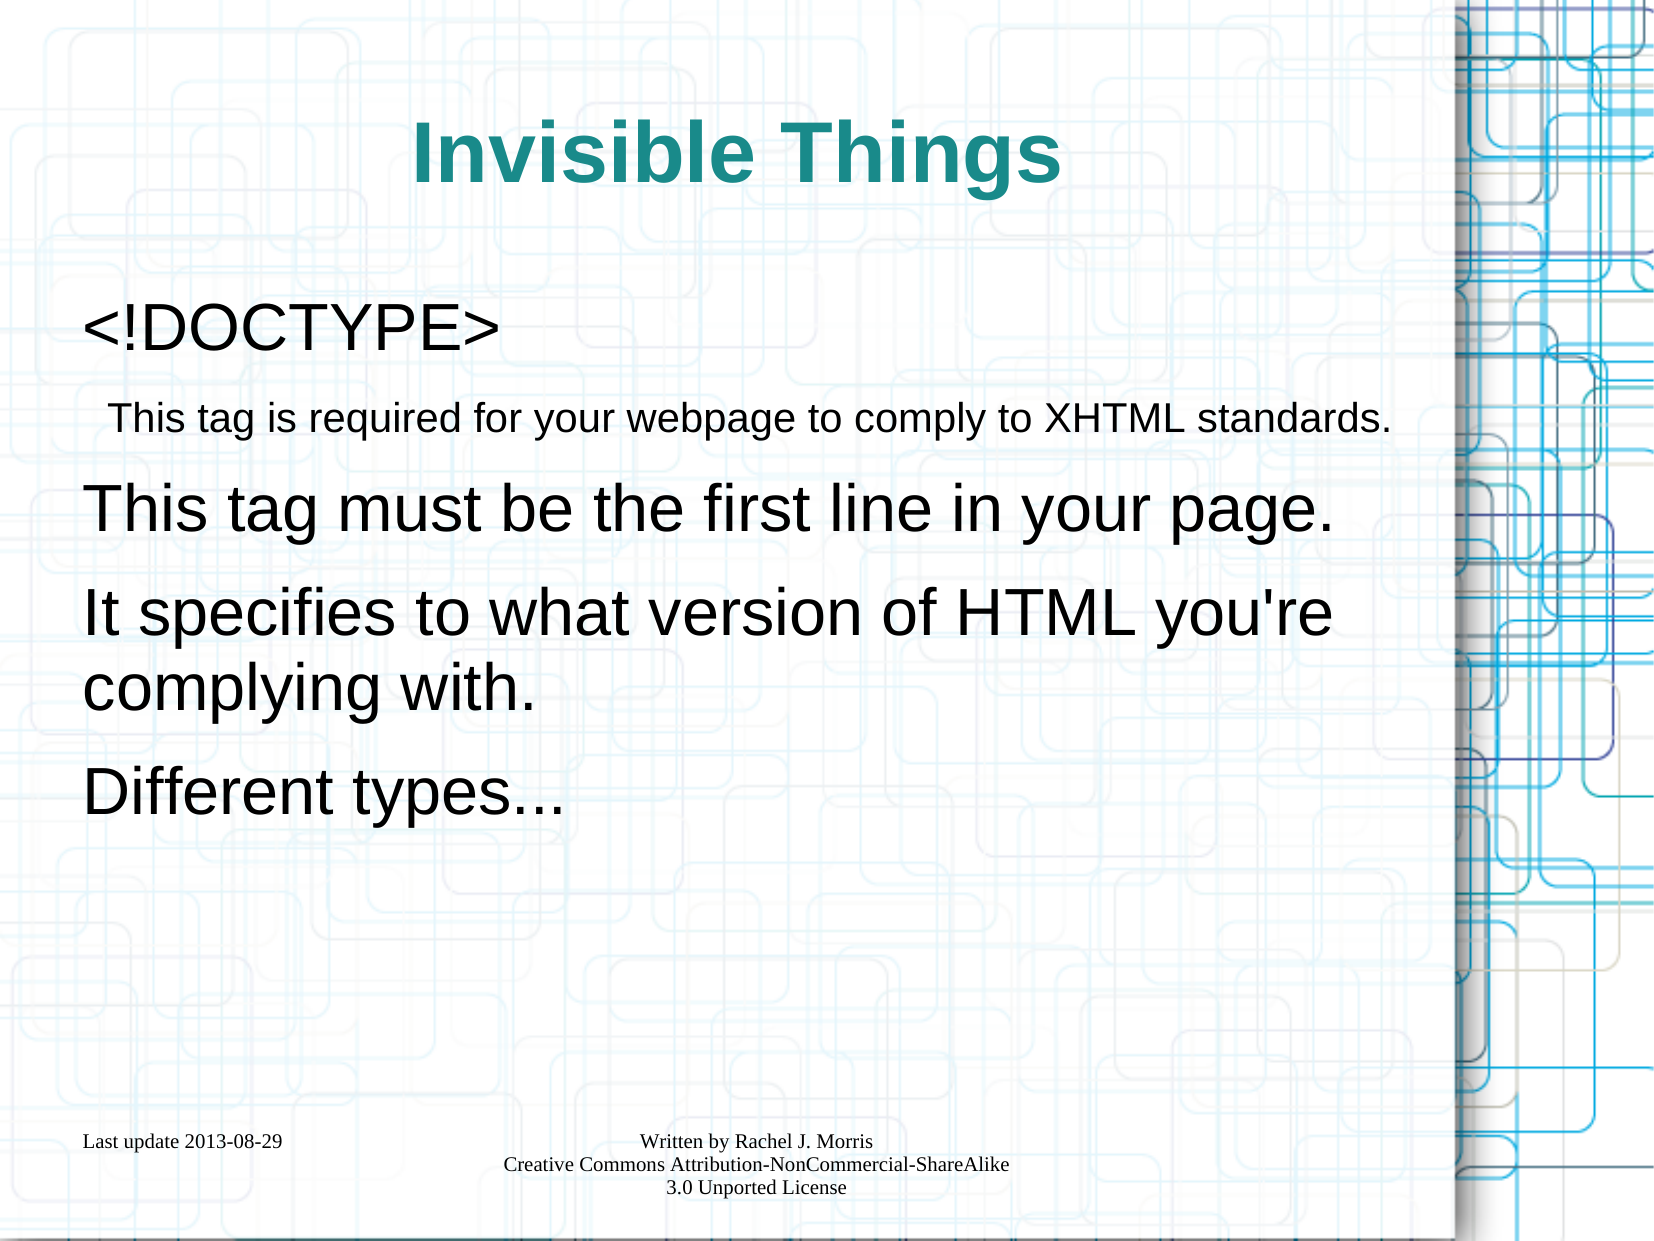

# Invisible Things
<!DOCTYPE>
This tag is required for your webpage to comply to XHTML standards.
This tag must be the first line in your page.
It specifies to what version of HTML you're complying with.
Different types...